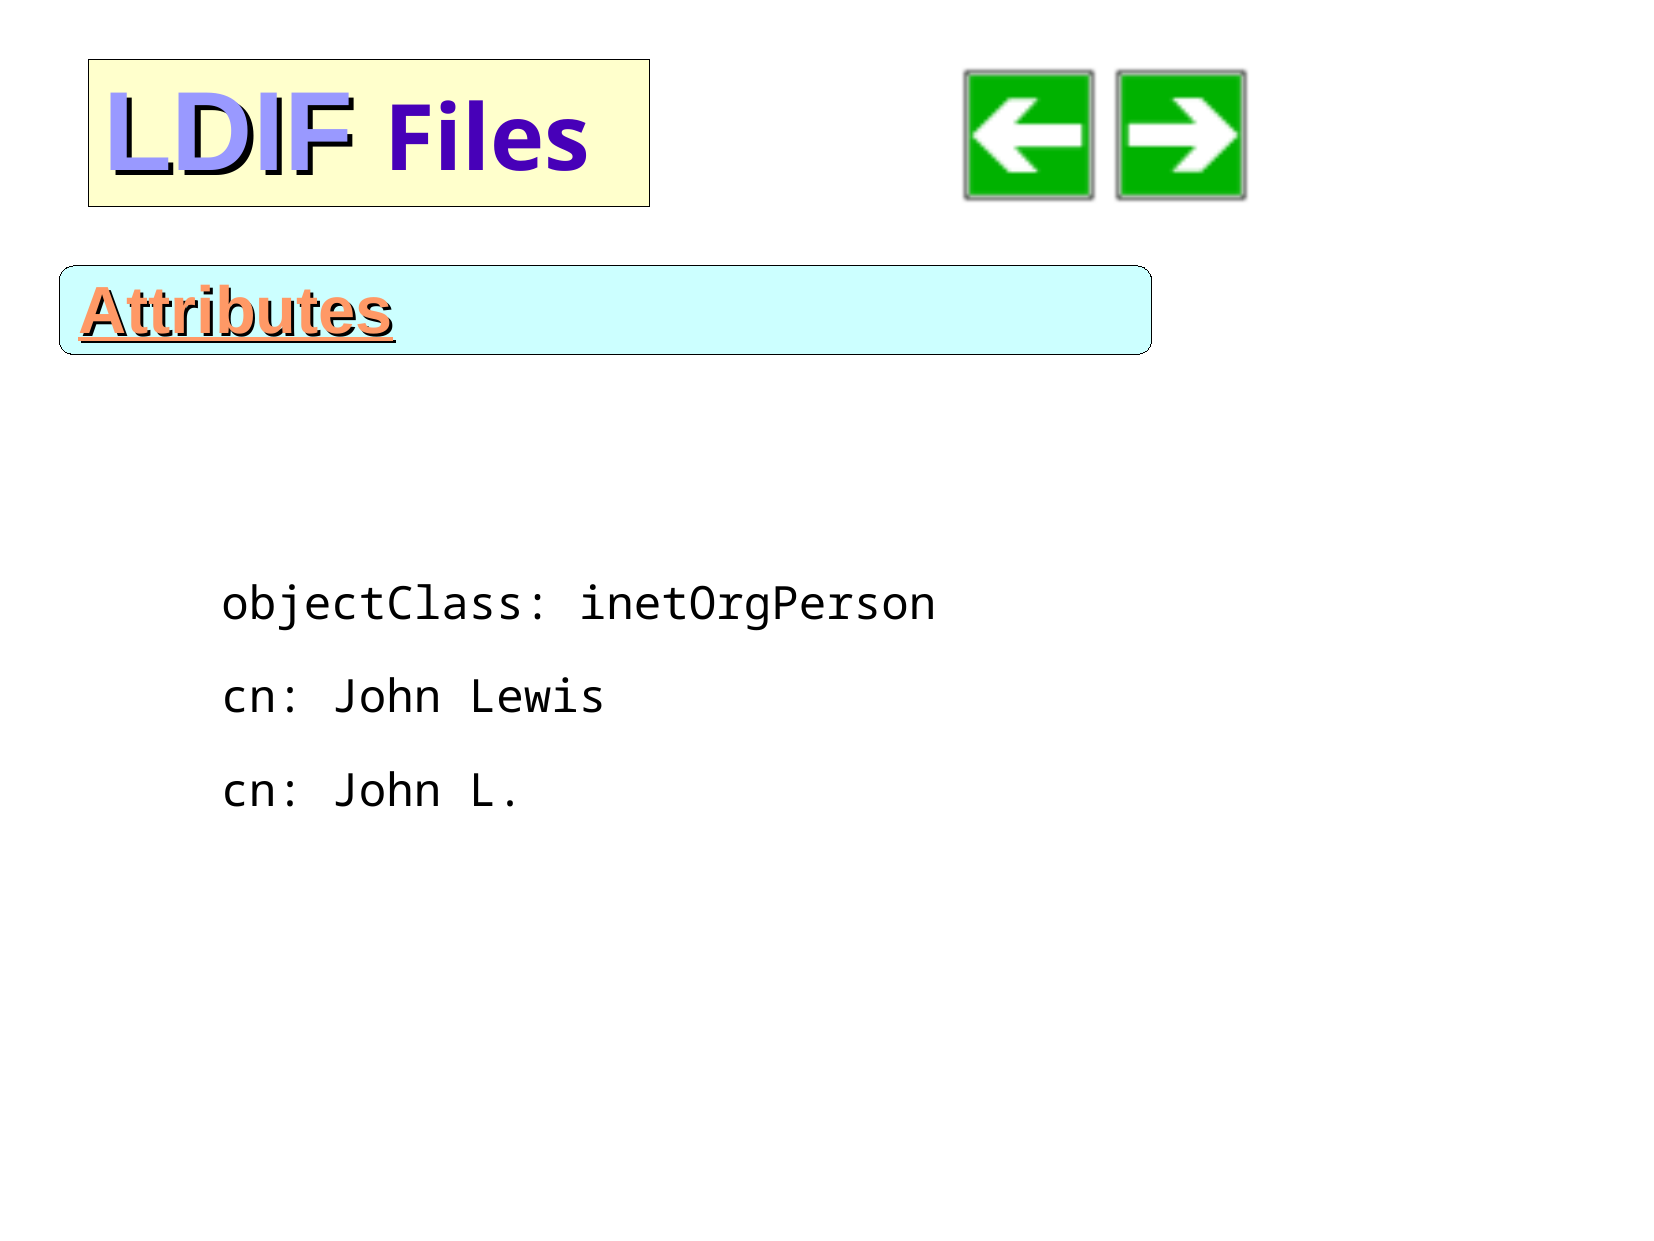

LDIF Files
Attributes
objectClass: inetOrgPerson
cn: John Lewis
cn: John L.